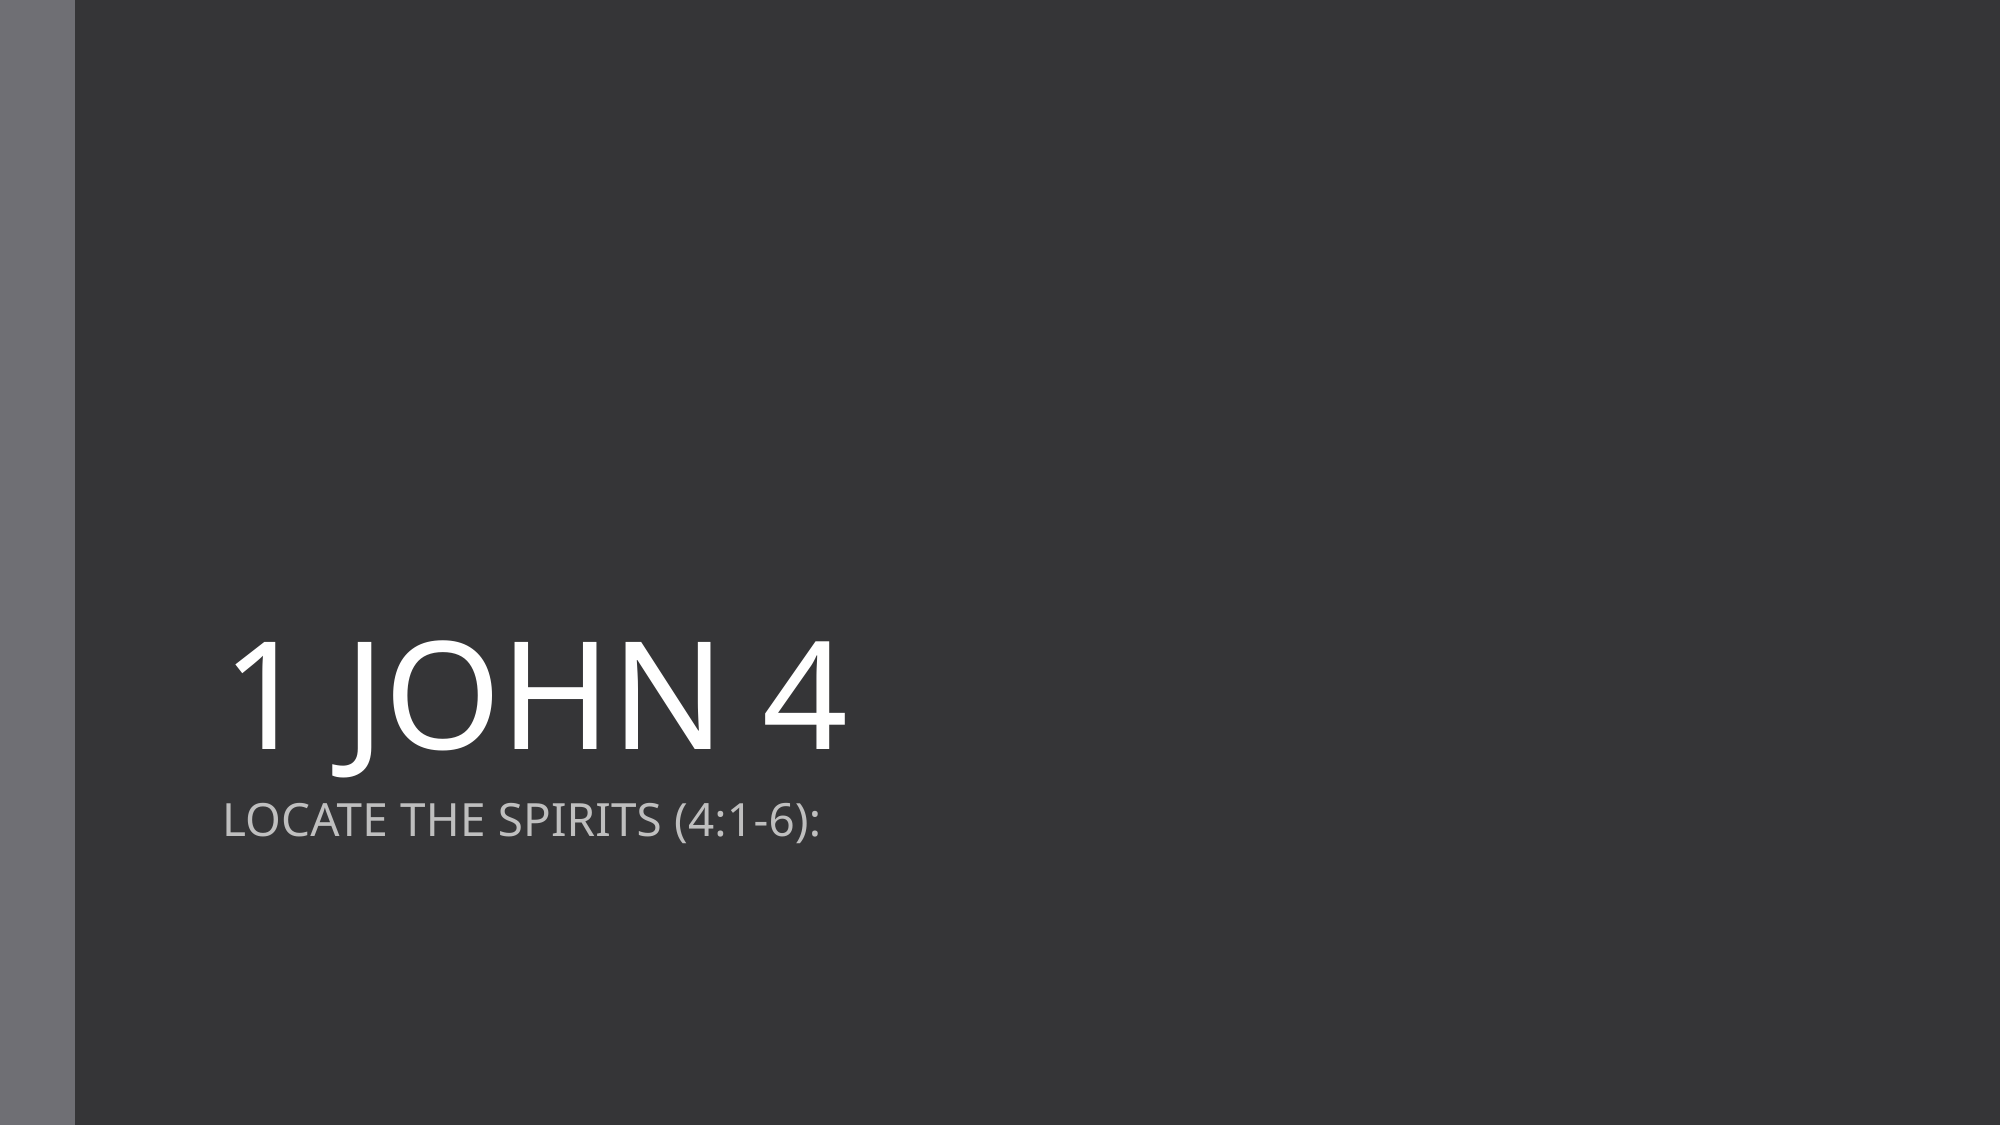

# 1 JOHN 4
LOCATE THE SPIRITS (4:1-6):